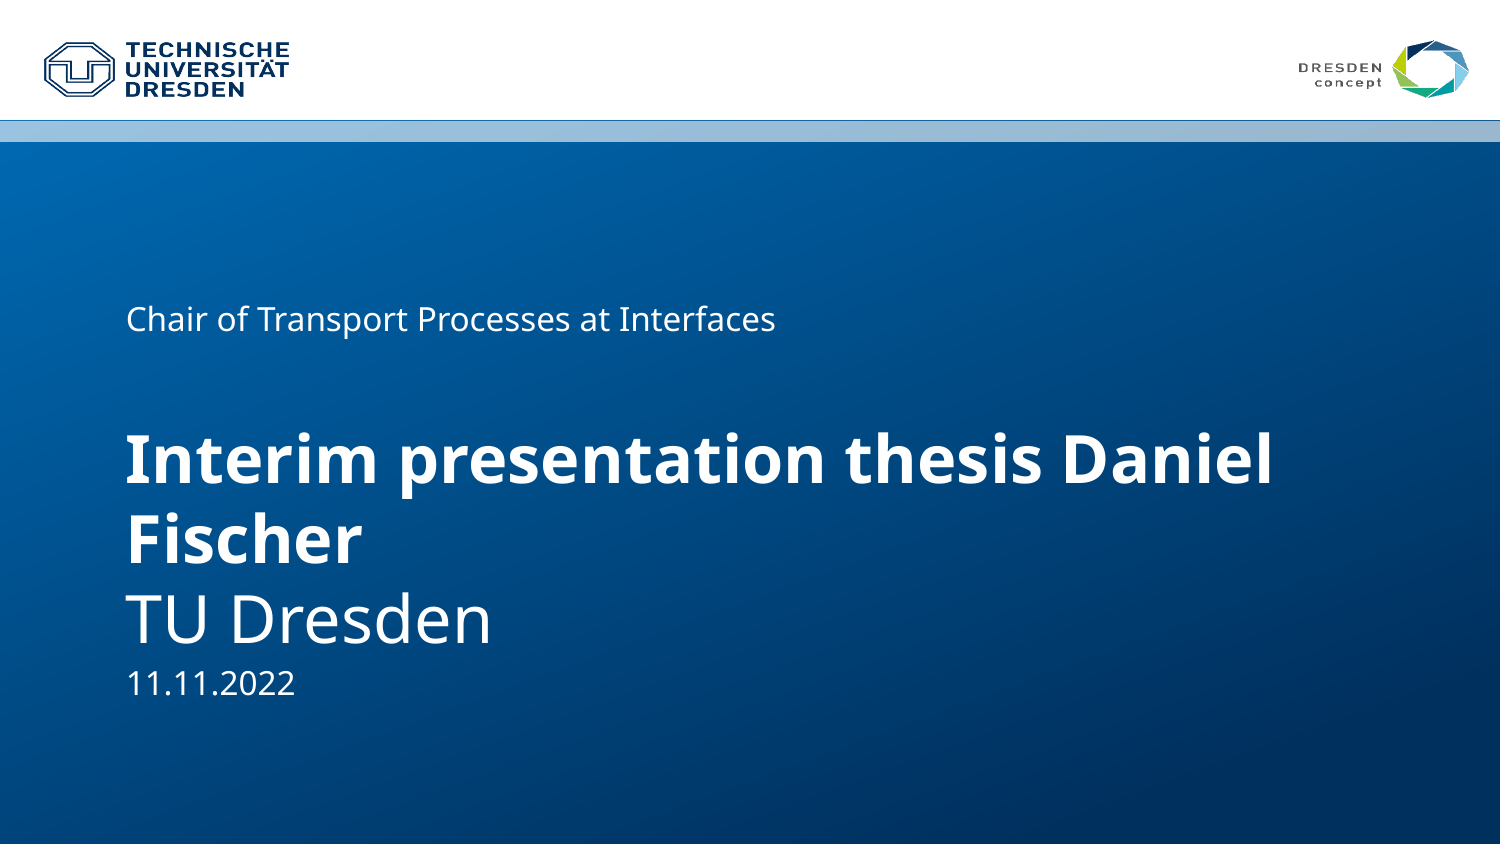

Chair of Transport Processes at Interfaces
Interim presentation thesis Daniel Fischer
TU Dresden
# 11.11.2022